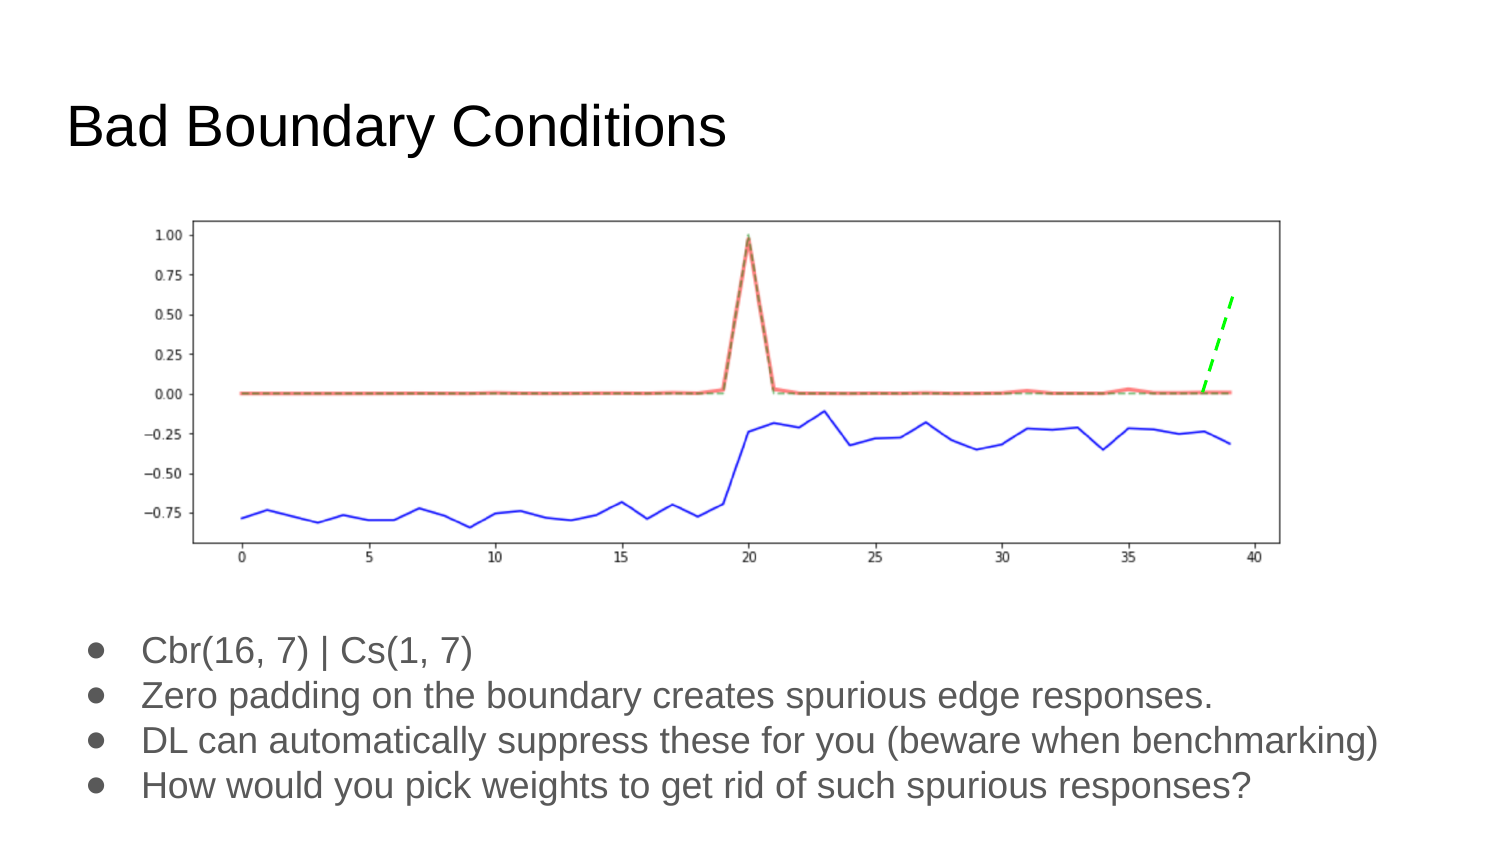

# Bad Boundary Conditions
Cbr(16, 7) | Cs(1, 7)
Zero padding on the boundary creates spurious edge responses.
DL can automatically suppress these for you (beware when benchmarking)
How would you pick weights to get rid of such spurious responses?